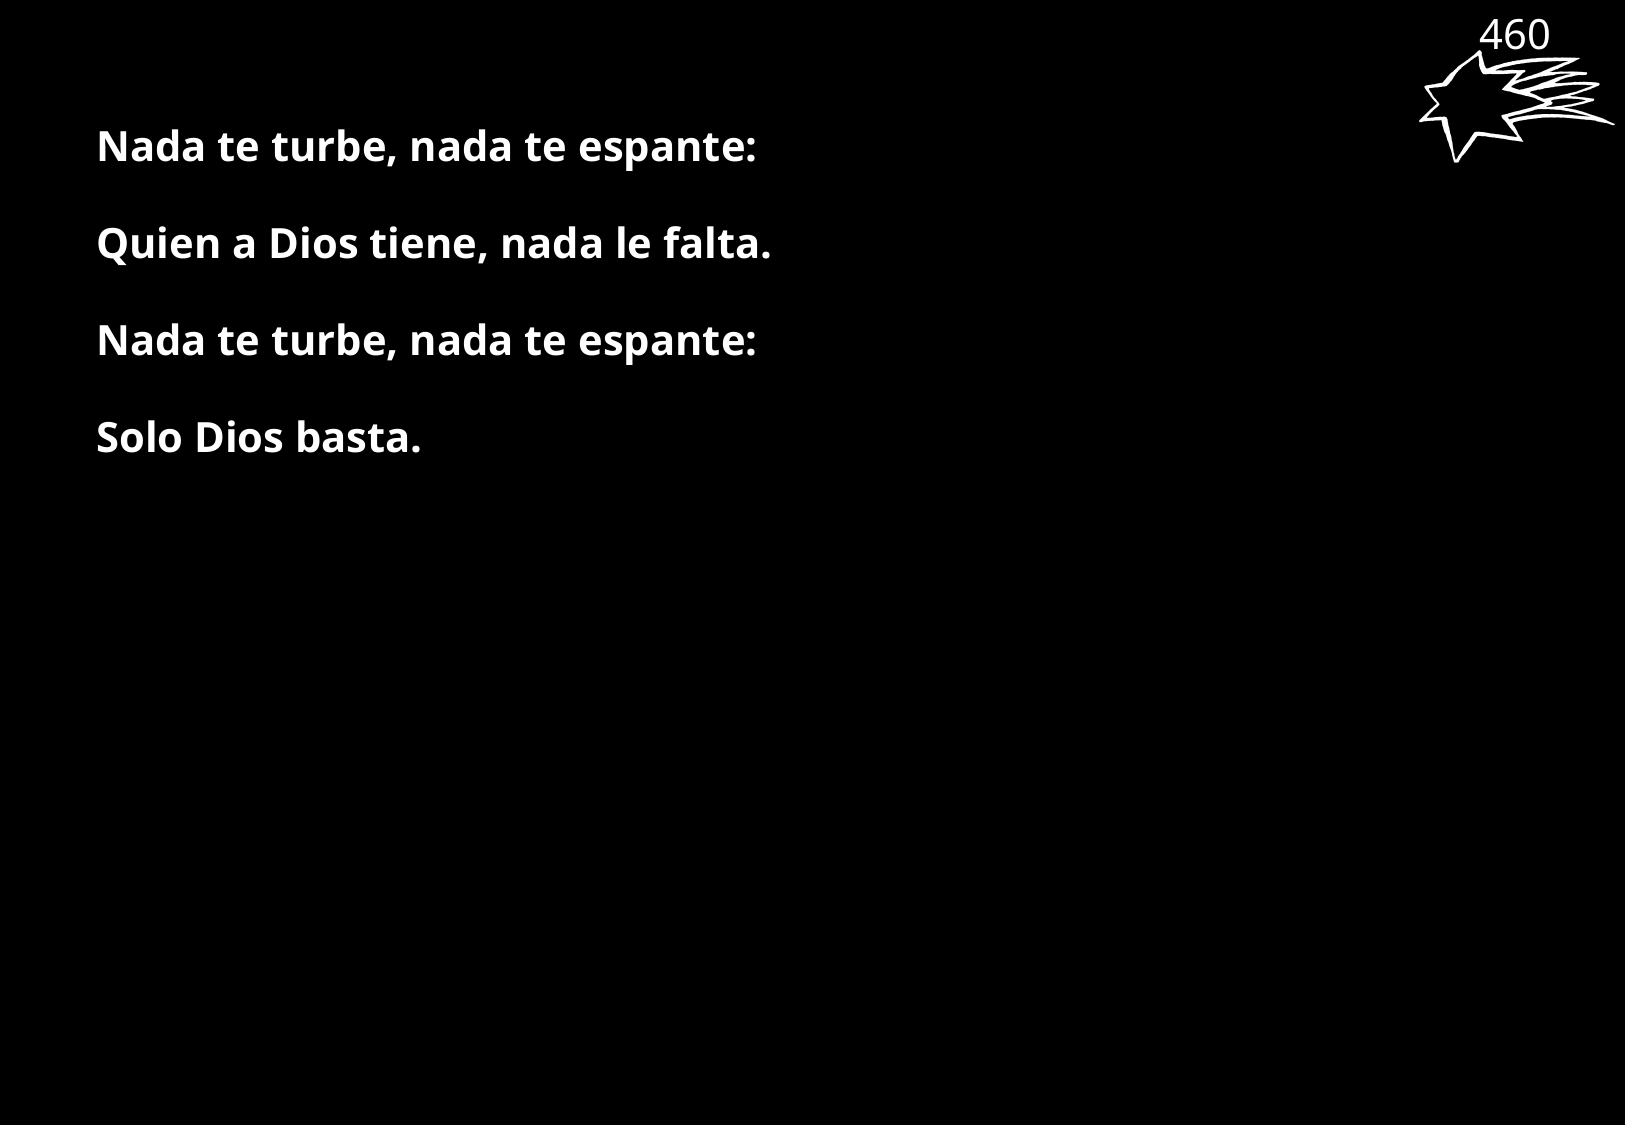

460
# Nada te turbe, nada te espante:
Quien a Dios tiene, nada le falta.
Nada te turbe, nada te espante:
Solo Dios basta.